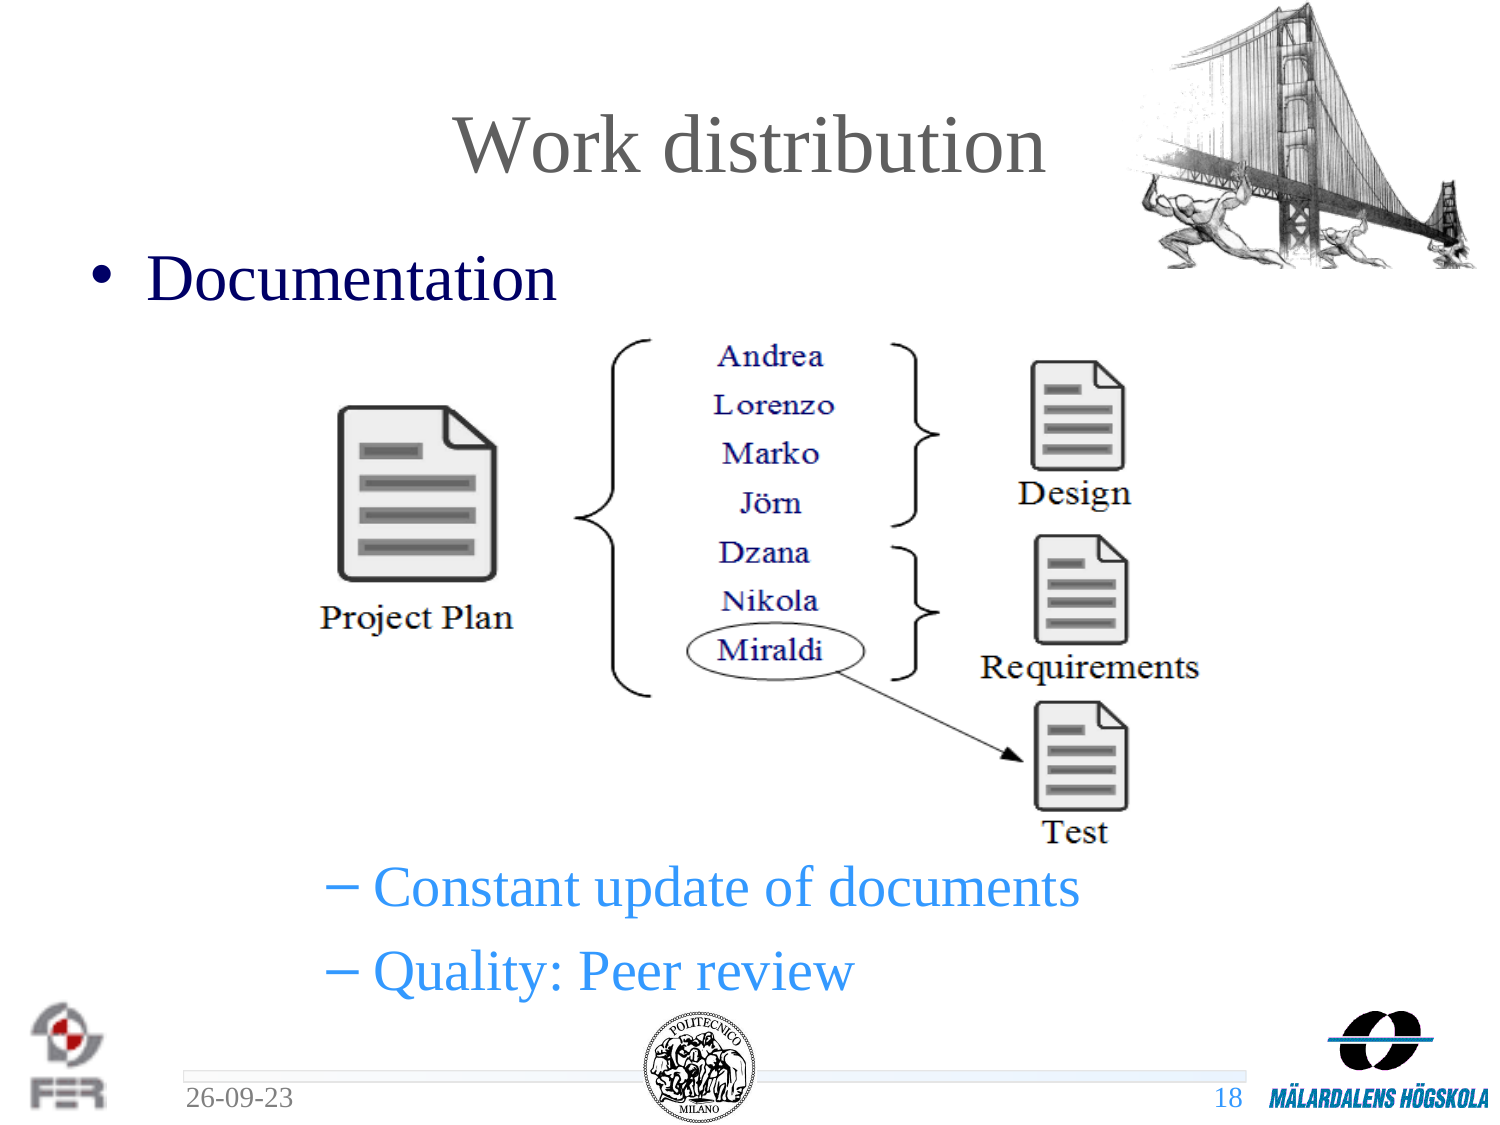

# Work distribution
Documentation
Constant update of documents
Quality: Peer review
26-08-21